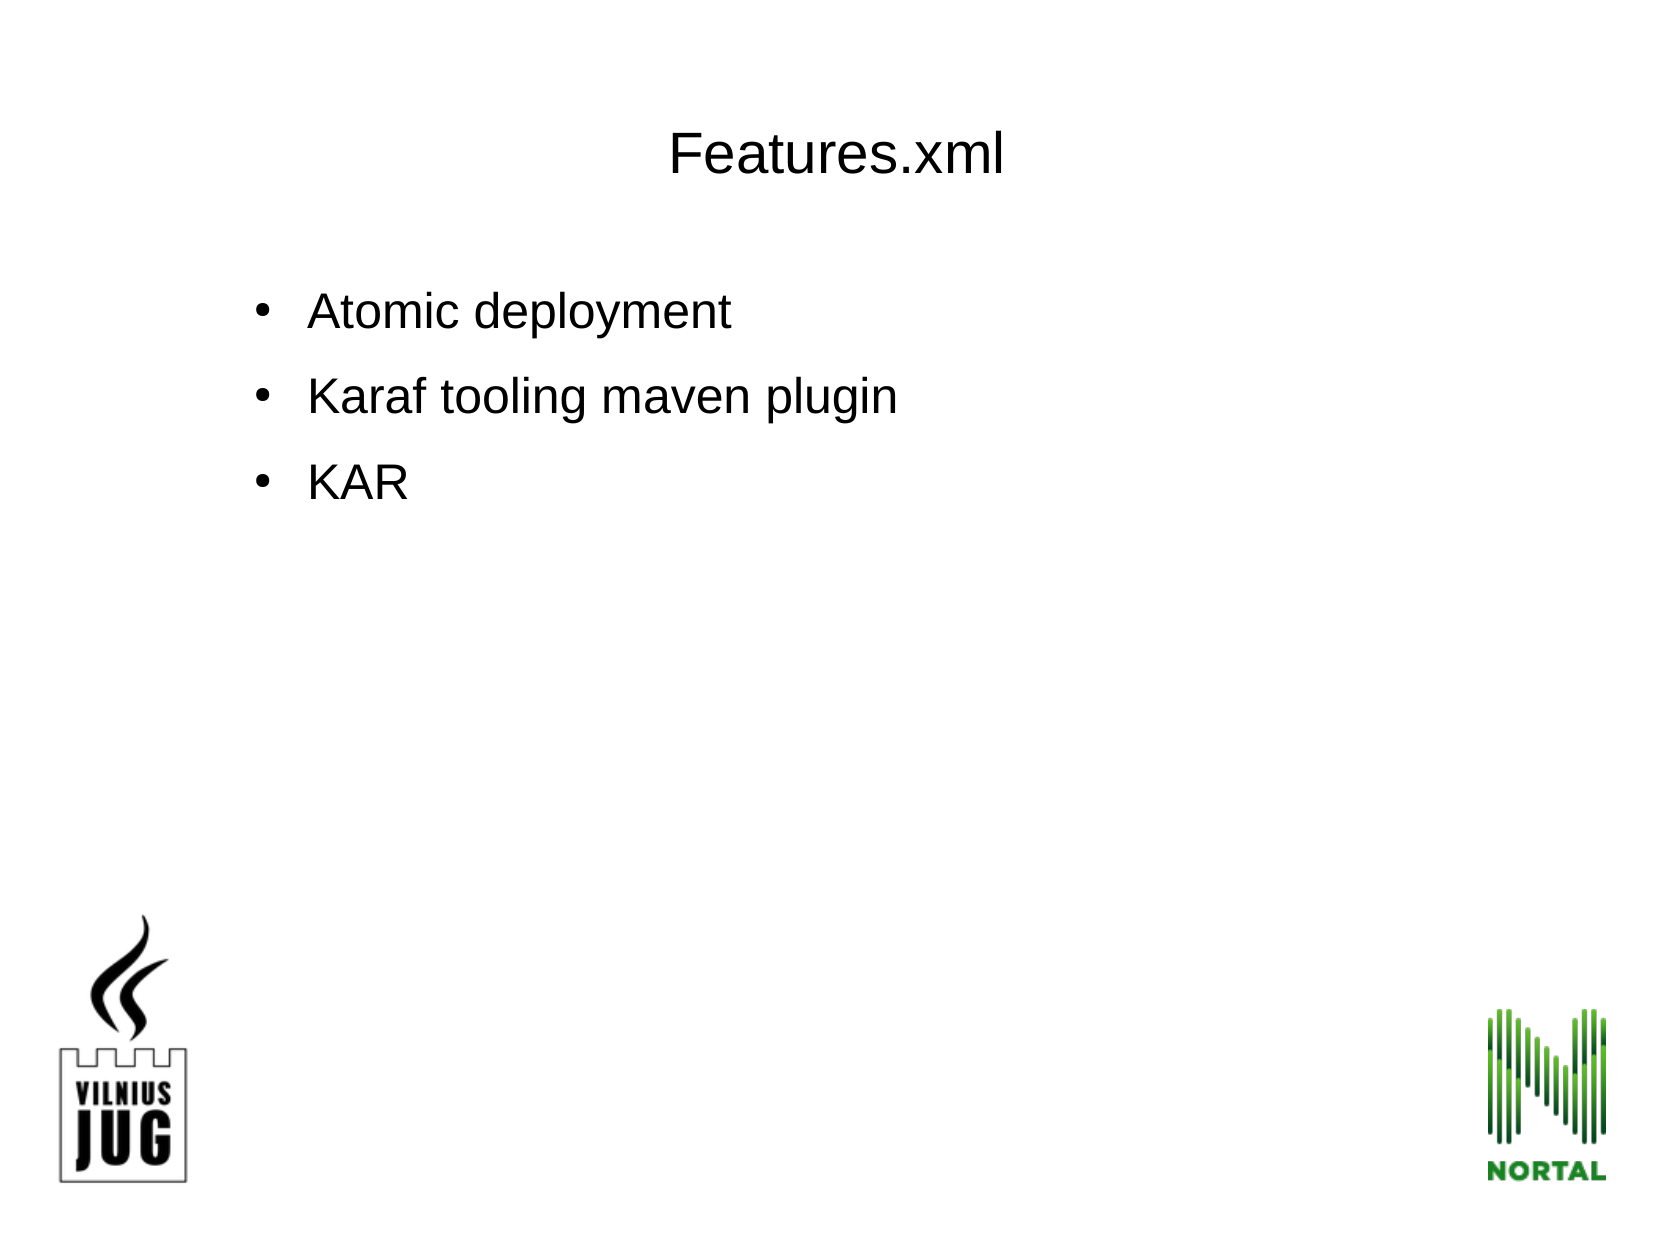

Features.xml
# Atomic deployment
Karaf tooling maven plugin
KAR